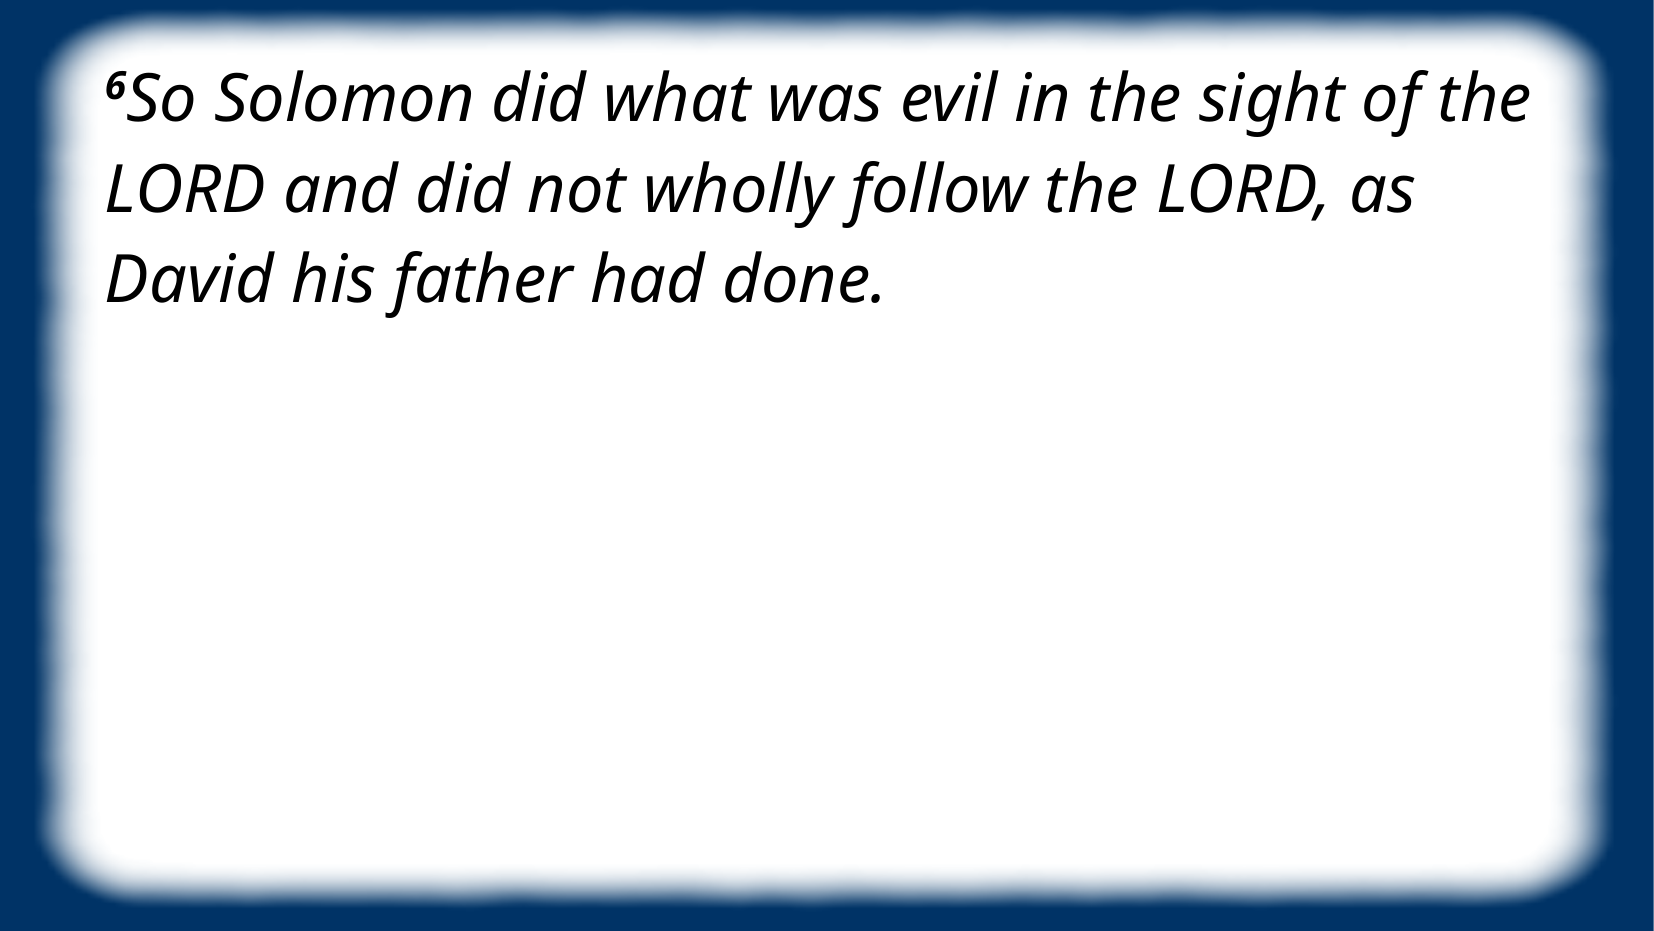

6So Solomon did what was evil in the sight of the LORD and did not wholly follow the LORD, as David his father had done.